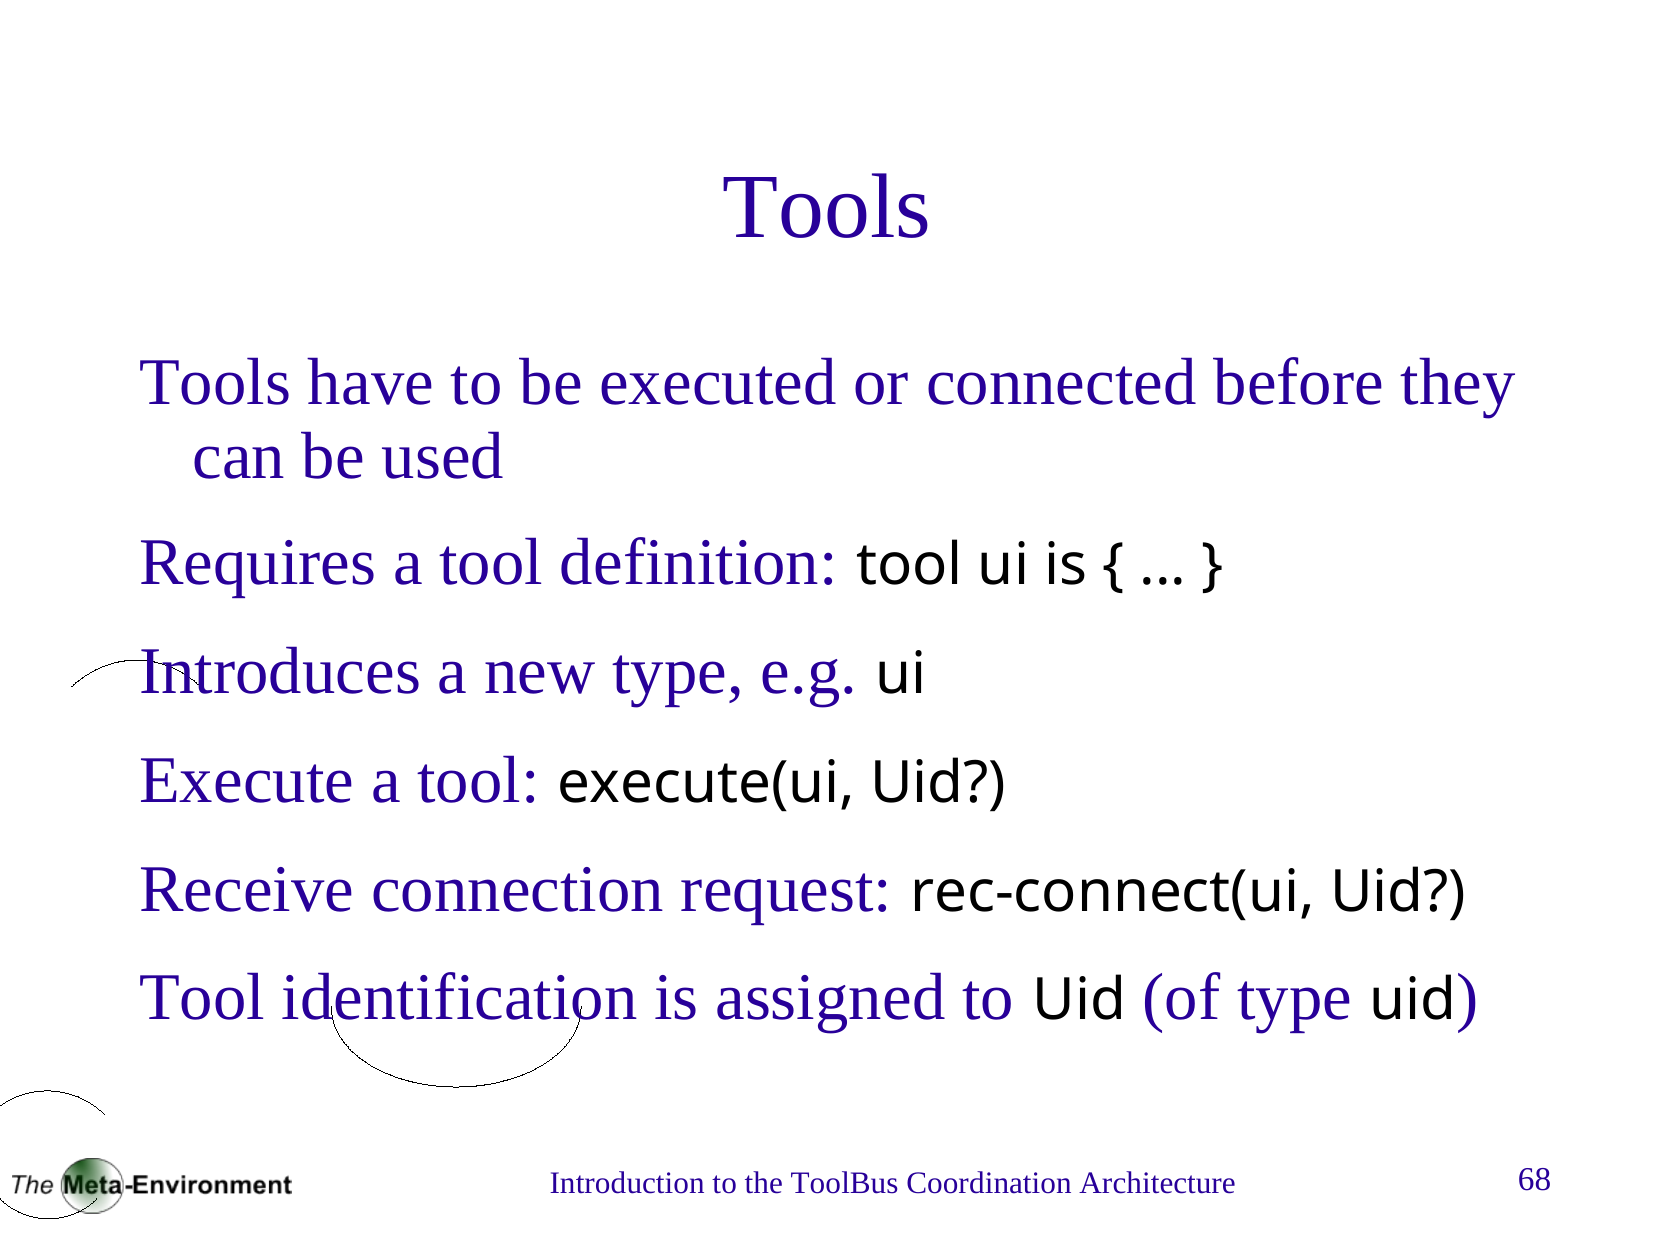

# Tools
Tools have to be executed or connected before they can be used
Requires a tool definition: tool ui is { ... }
Introduces a new type, e.g. ui
Execute a tool: execute(ui, Uid?)
Receive connection request: rec-connect(ui, Uid?)
Tool identification is assigned to Uid (of type uid)